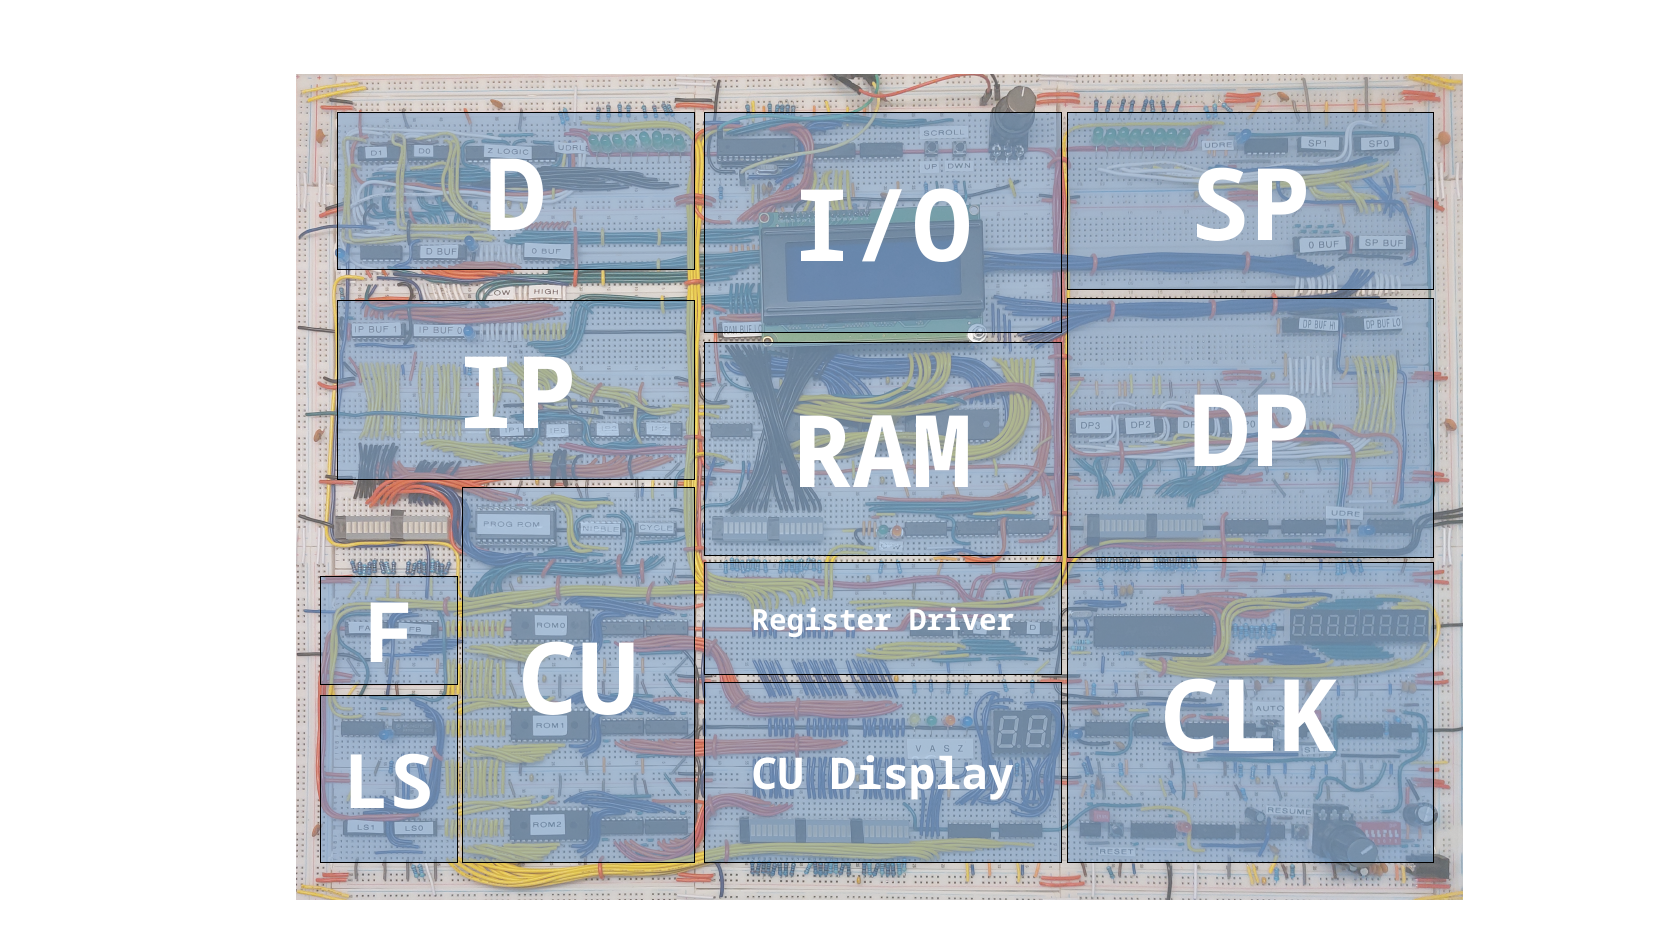

D
I/O
SP
DP
IP
RAM
CU
Register Driver
CLK
F
CU Display
LS